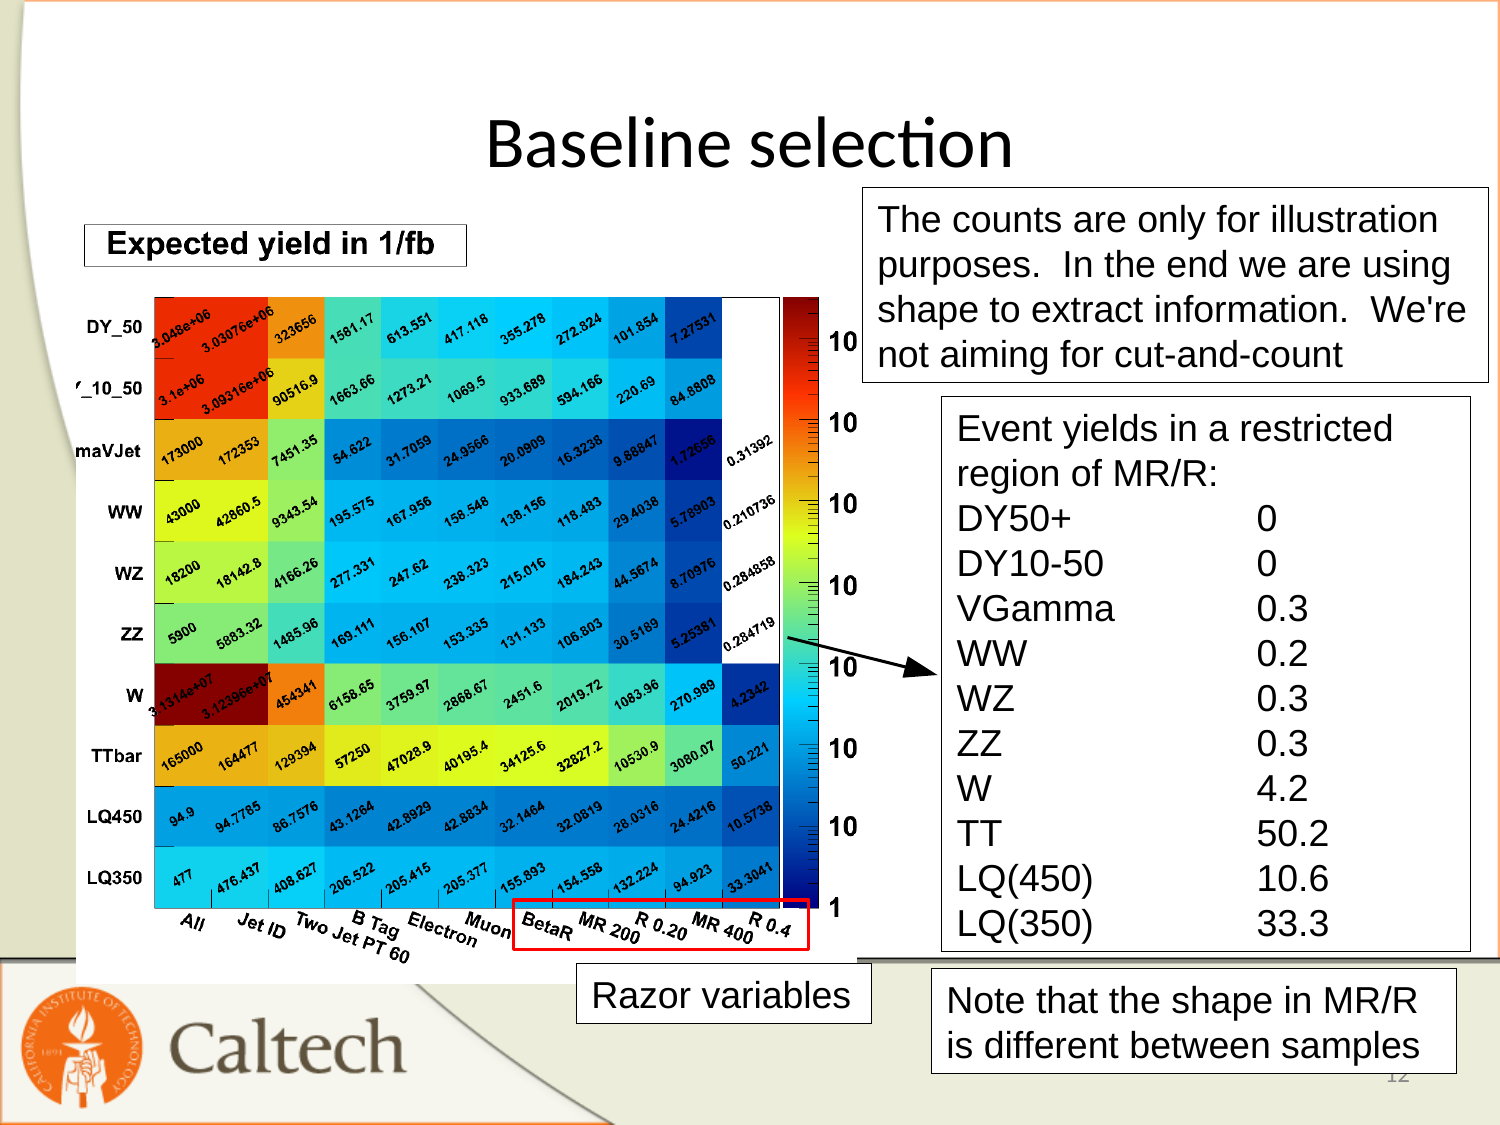

# Baseline selection
The counts are only for illustration purposes. In the end we are using shape to extract information. We're not aiming for cut-and-count
Event yields in a restricted region of MR/R:
DY50+		0
DY10-50		0
VGamma	0.3
WW		0.2
WZ		0.3
ZZ		0.3
W		4.2
TT		50.2
LQ(450)		10.6
LQ(350)		33.3
Razor variables
Note that the shape in MR/R is different between samples
Yi Chen, LQ3 Meeting, June 17, 2011
12